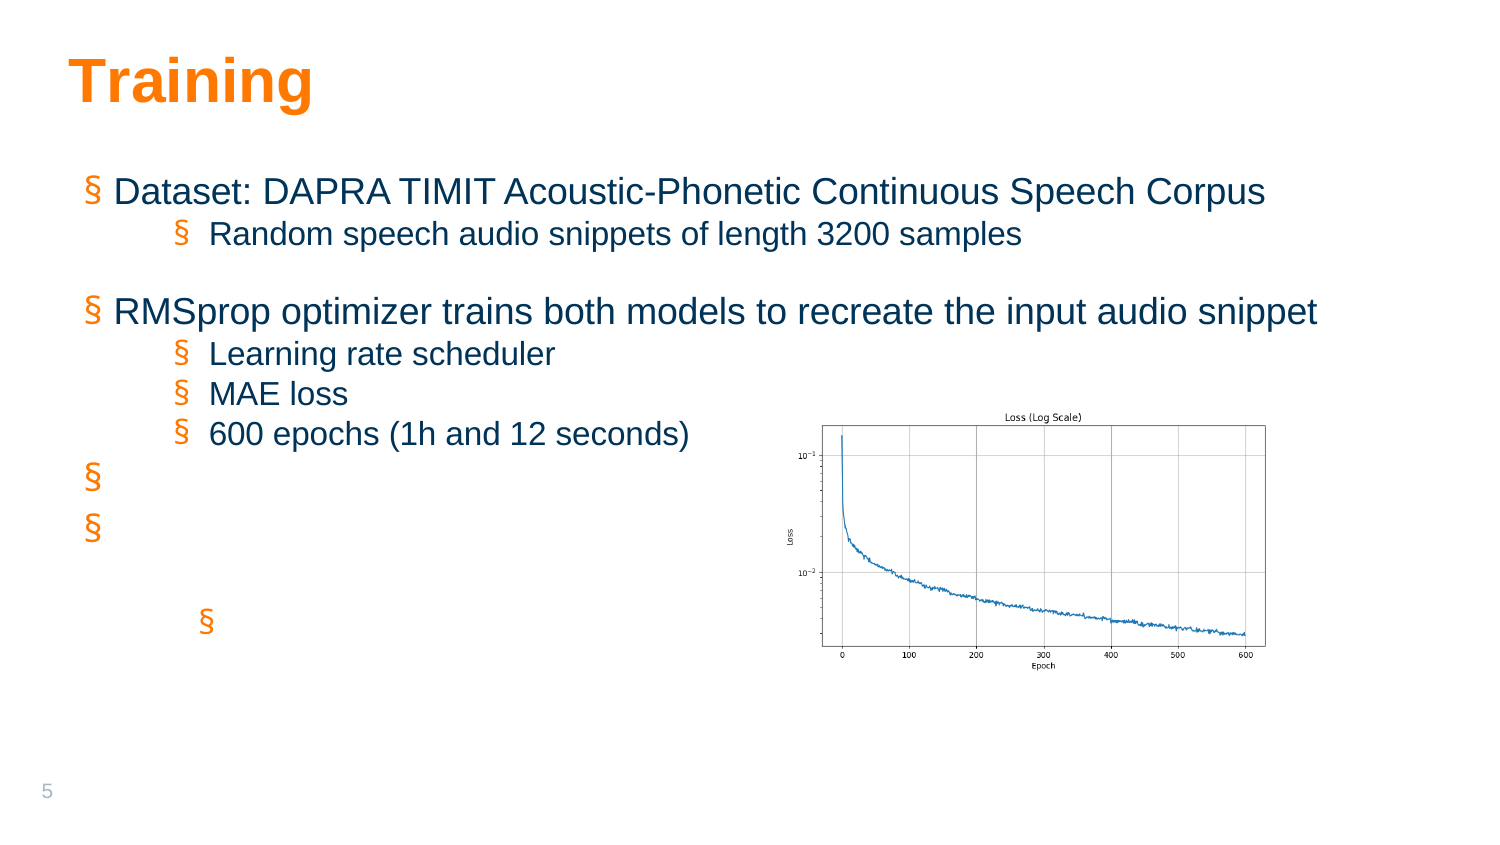

# Training
Dataset: DAPRA TIMIT Acoustic-Phonetic Continuous Speech Corpus
Random speech audio snippets of length 3200 samples
RMSprop optimizer trains both models to recreate the input audio snippet
Learning rate scheduler
MAE loss
600 epochs (1h and 12 seconds)